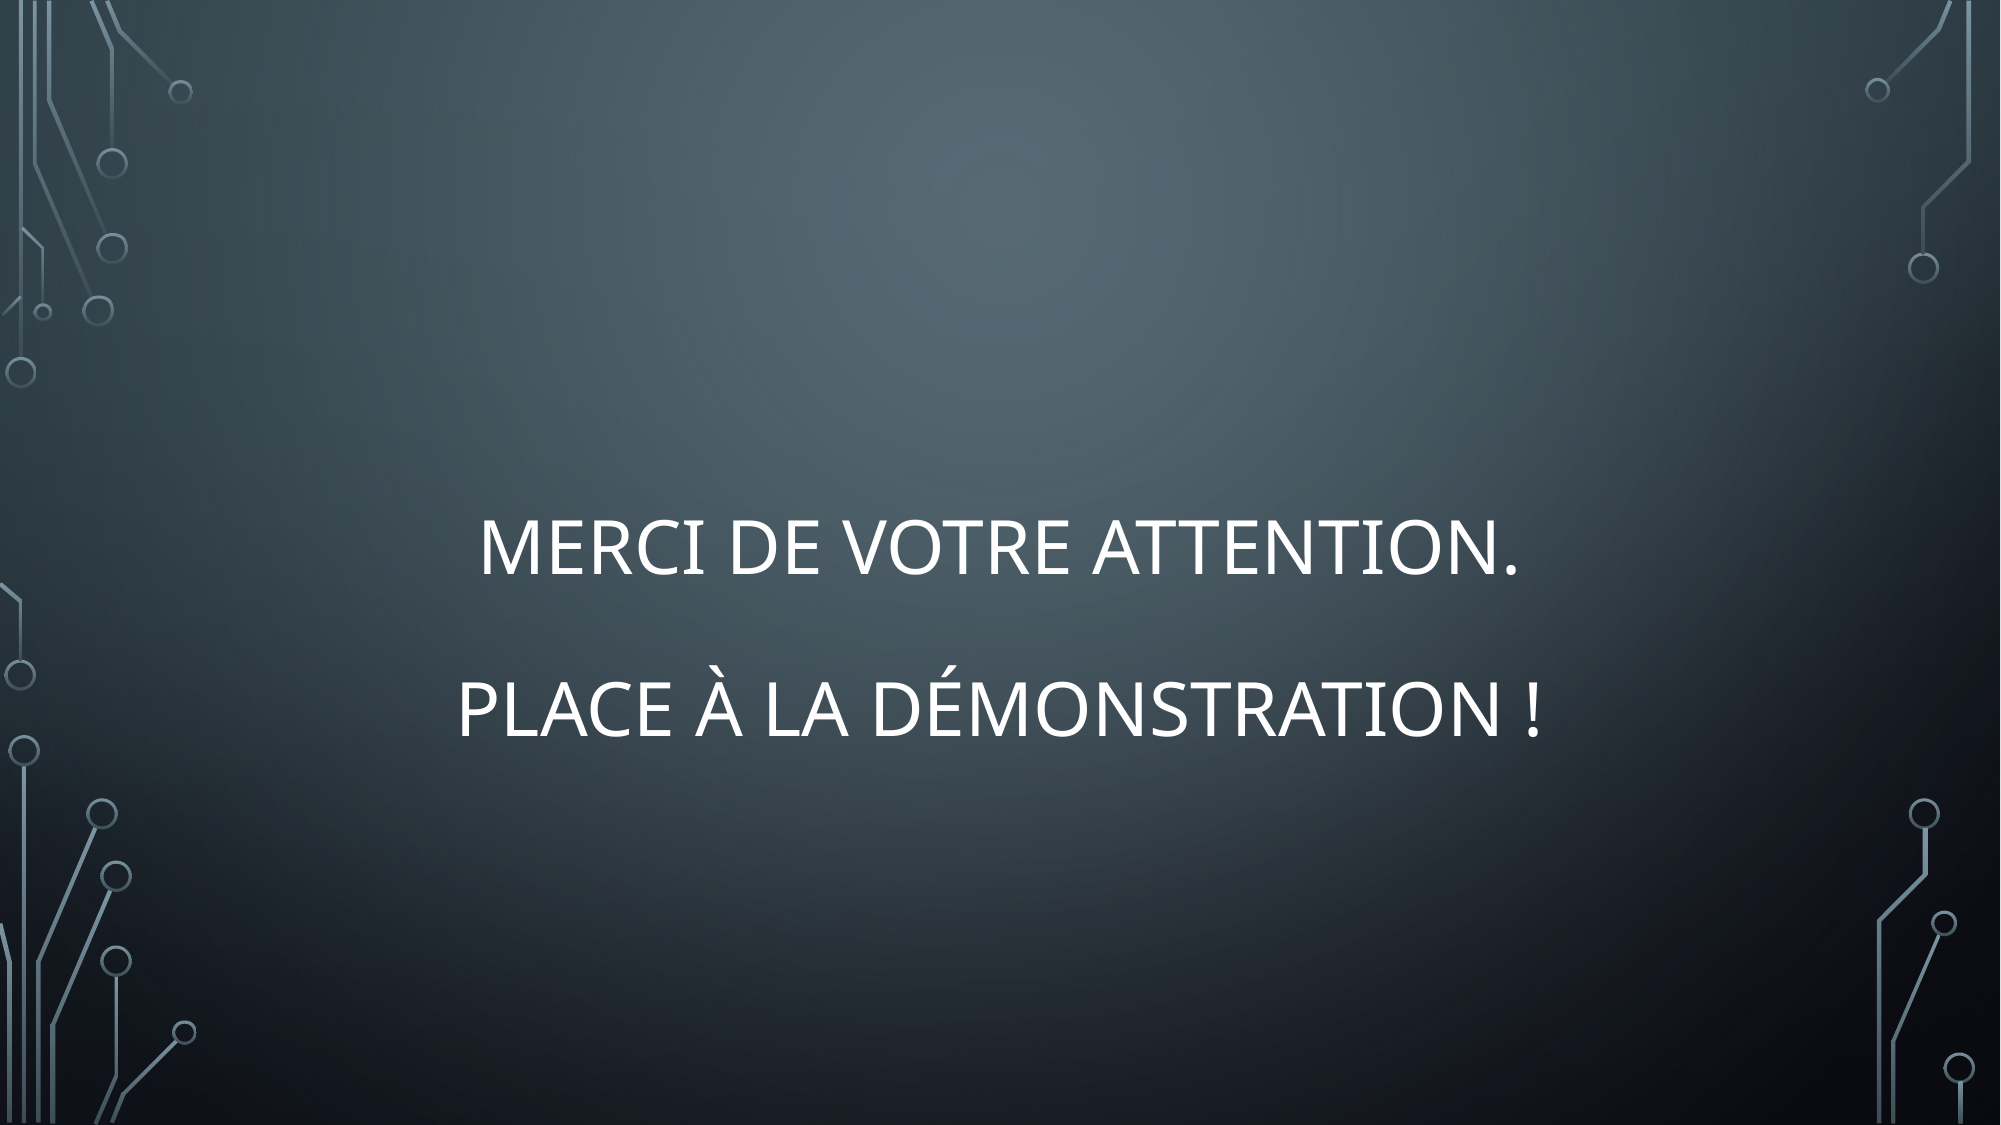

# Merci de votre attention. Place à la démonstration !